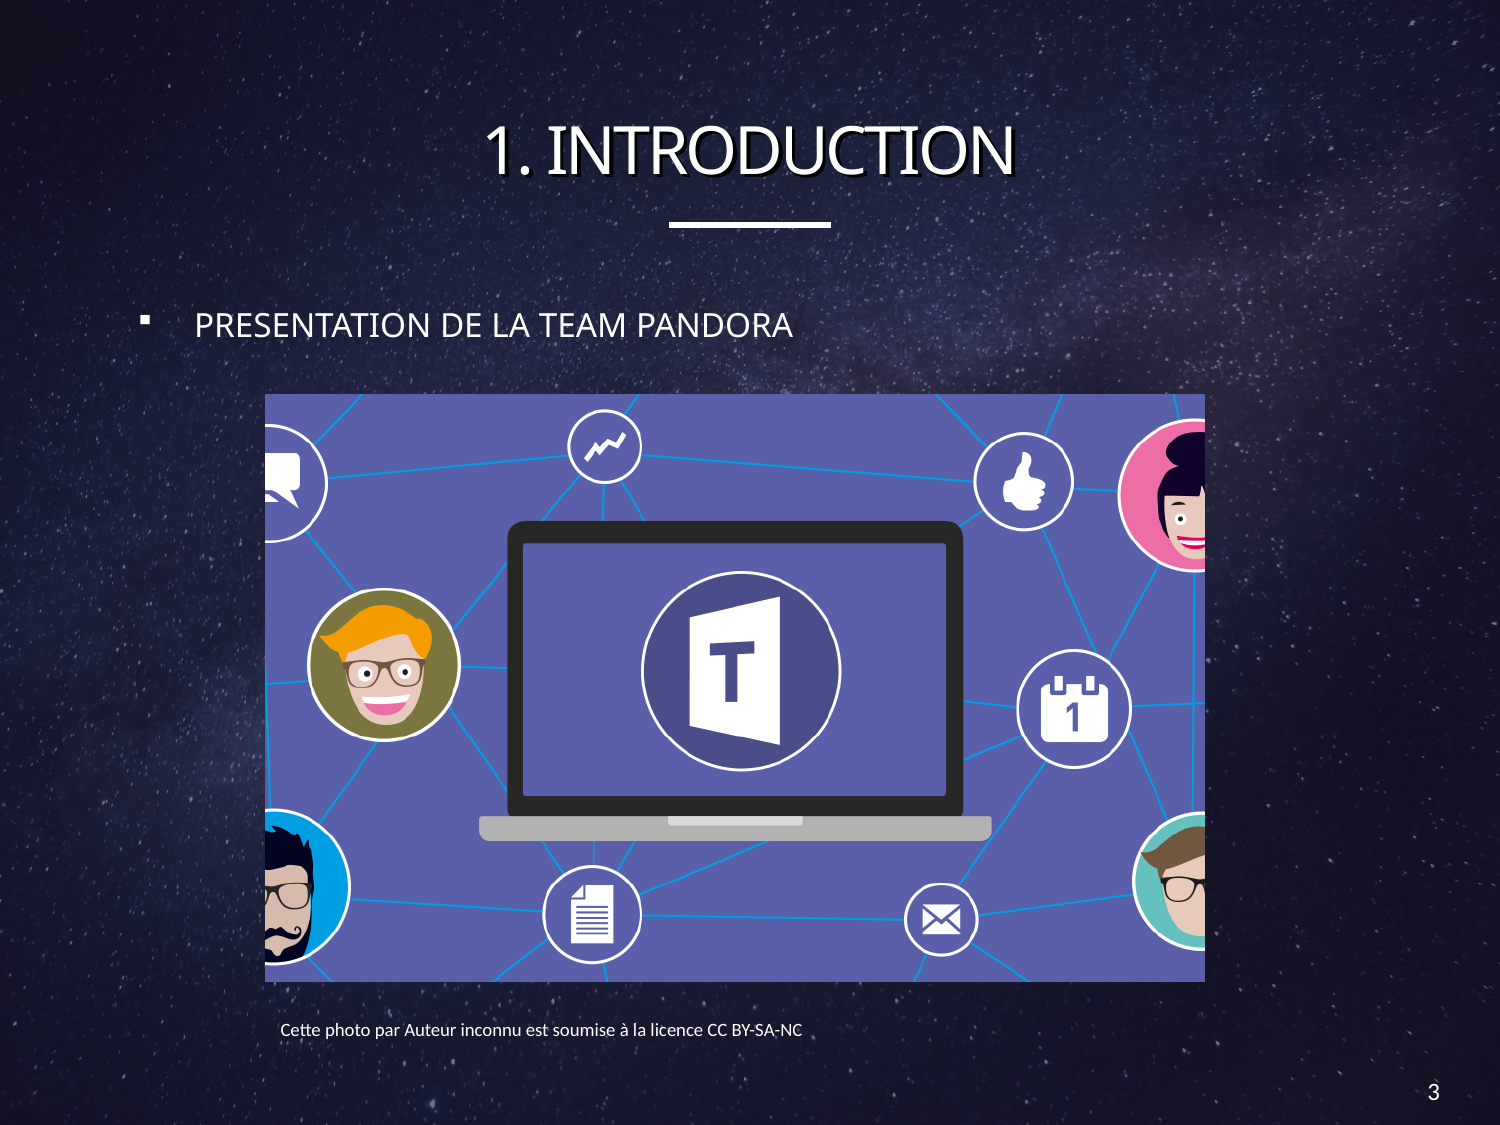

# 1. INTRODUCTION
PRESENTATION DE LA TEAM PANDORA
Cette photo par Auteur inconnu est soumise à la licence CC BY-SA-NC